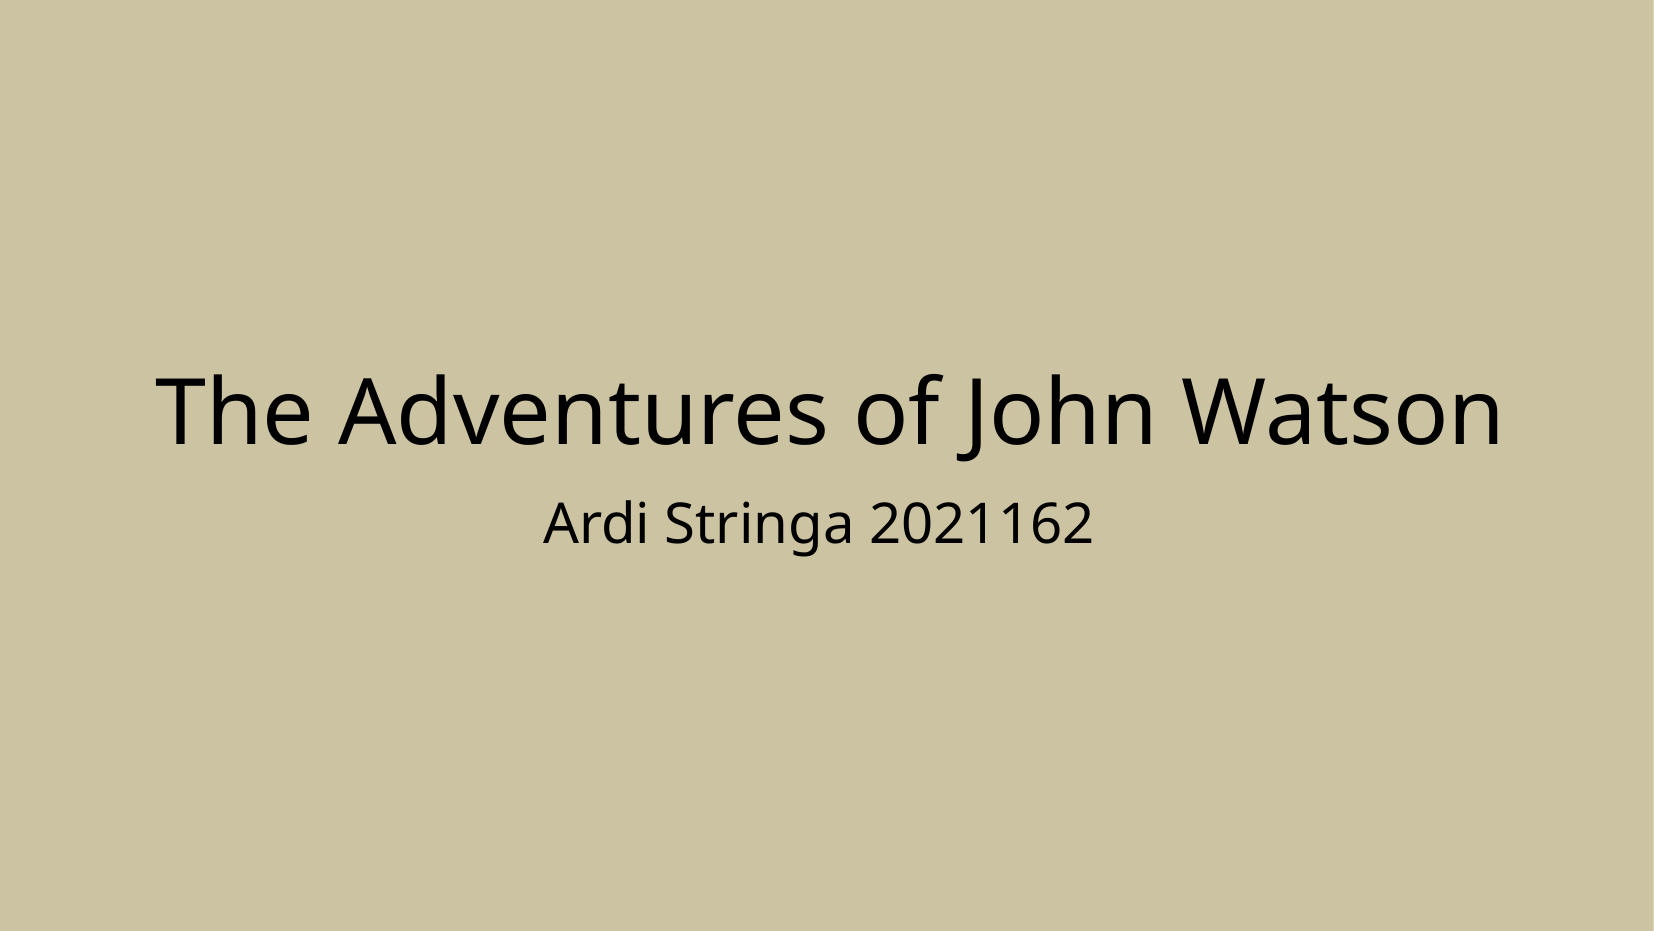

# The Adventures of John Watson
Ardi Stringa 2021162